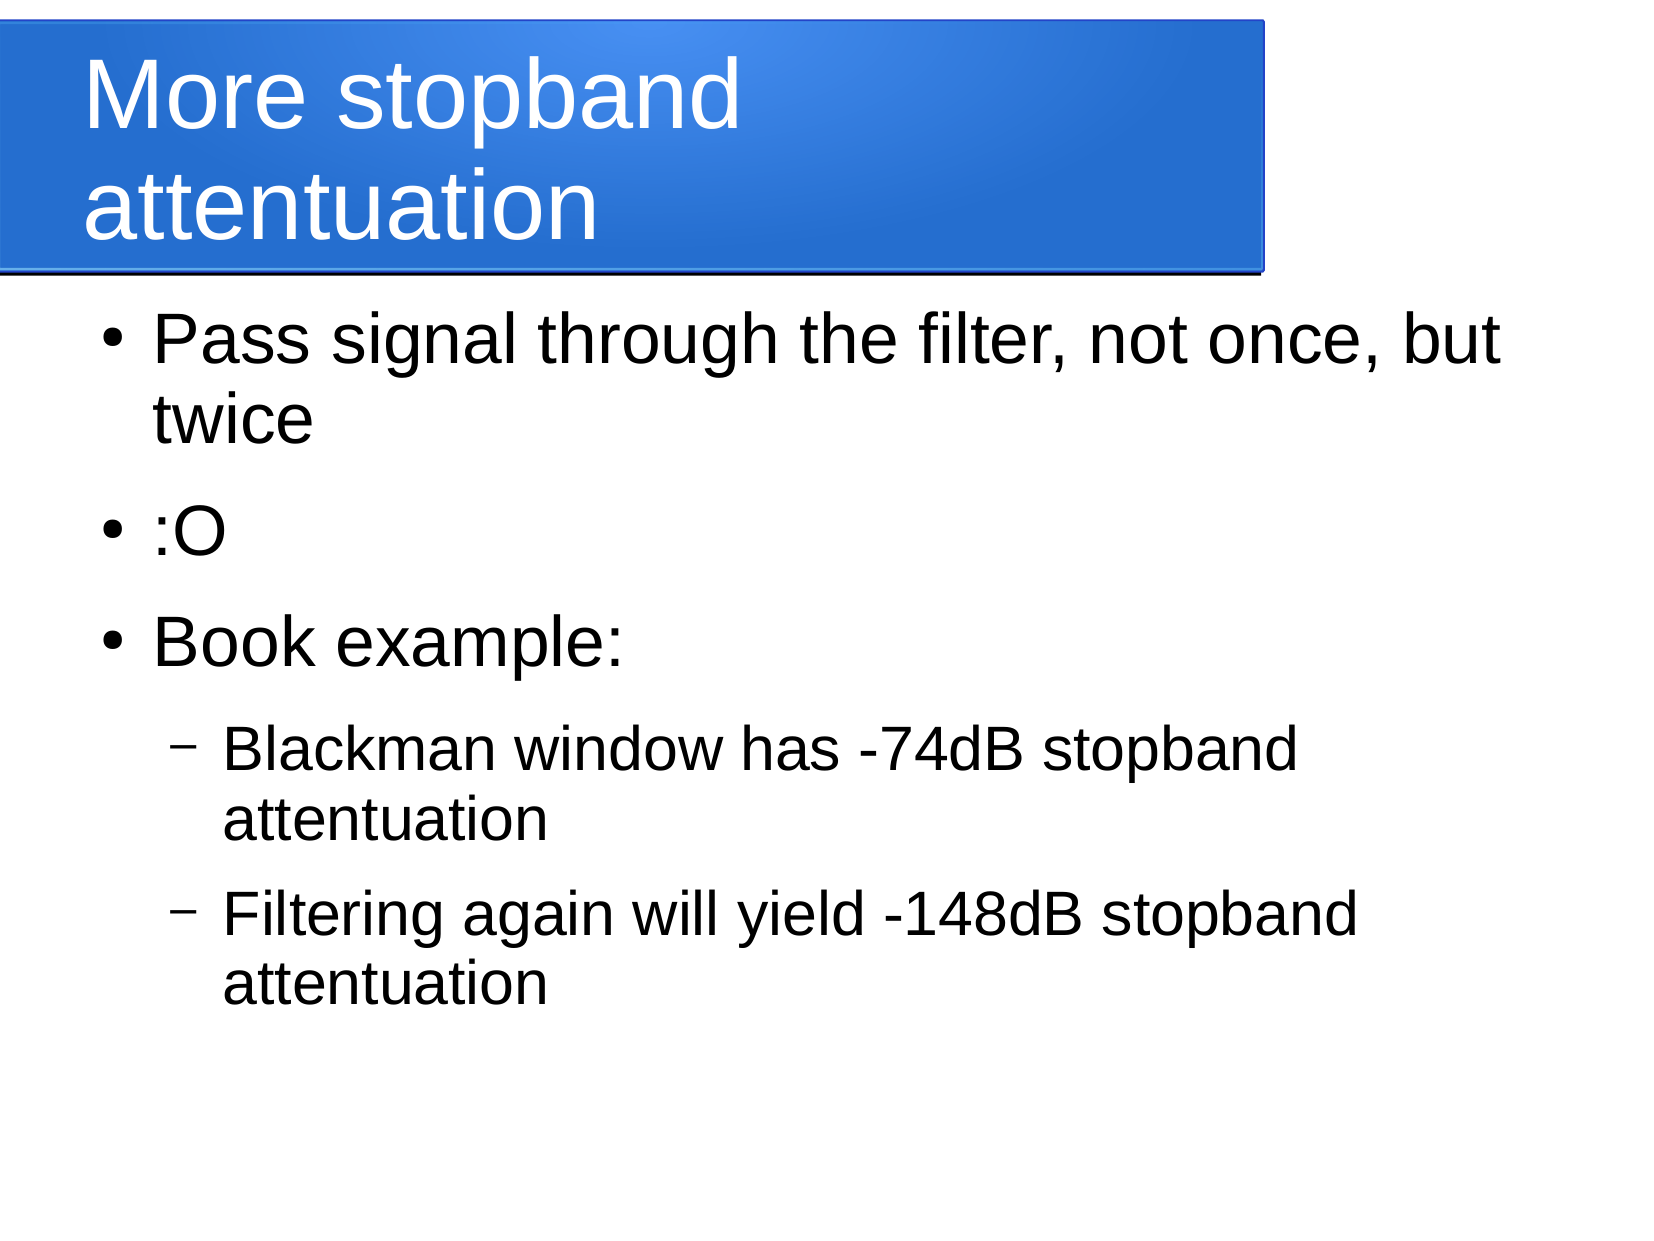

# More stopband attentuation
Pass signal through the filter, not once, but twice
:O
Book example:
Blackman window has -74dB stopband attentuation
Filtering again will yield -148dB stopband attentuation